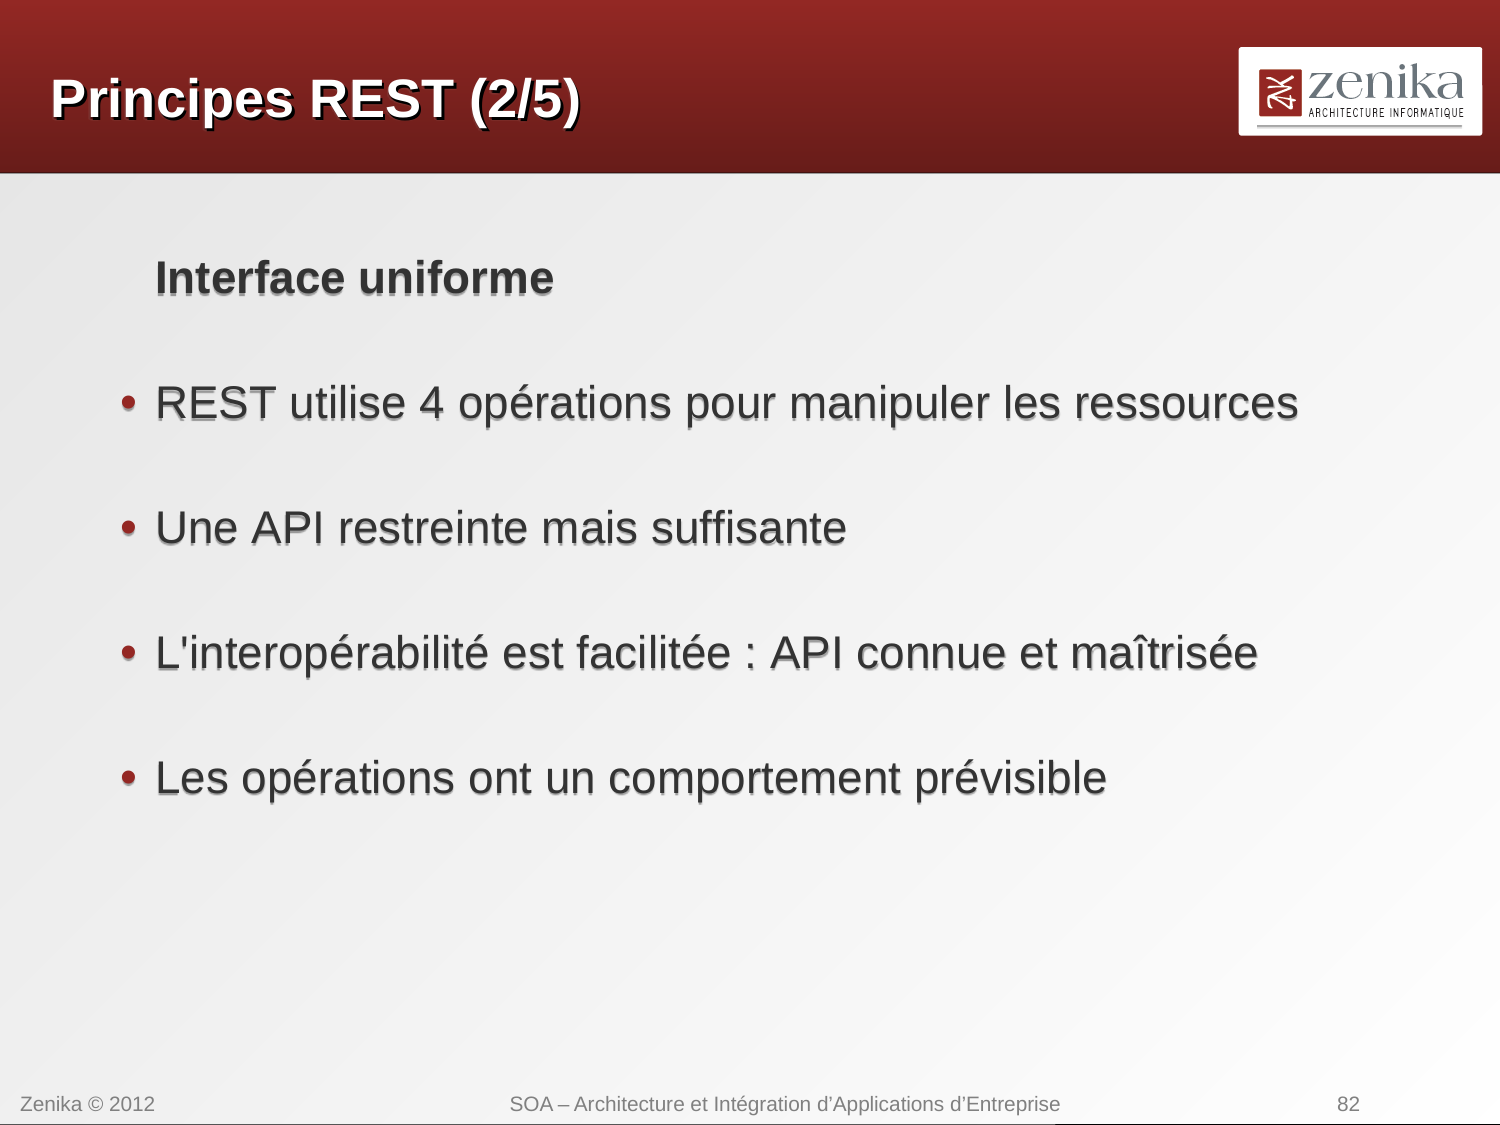

# Principes REST (2/5)
Interface uniforme
REST utilise 4 opérations pour manipuler les ressources
Une API restreinte mais suffisante
L'interopérabilité est facilitée : API connue et maîtrisée
Les opérations ont un comportement prévisible